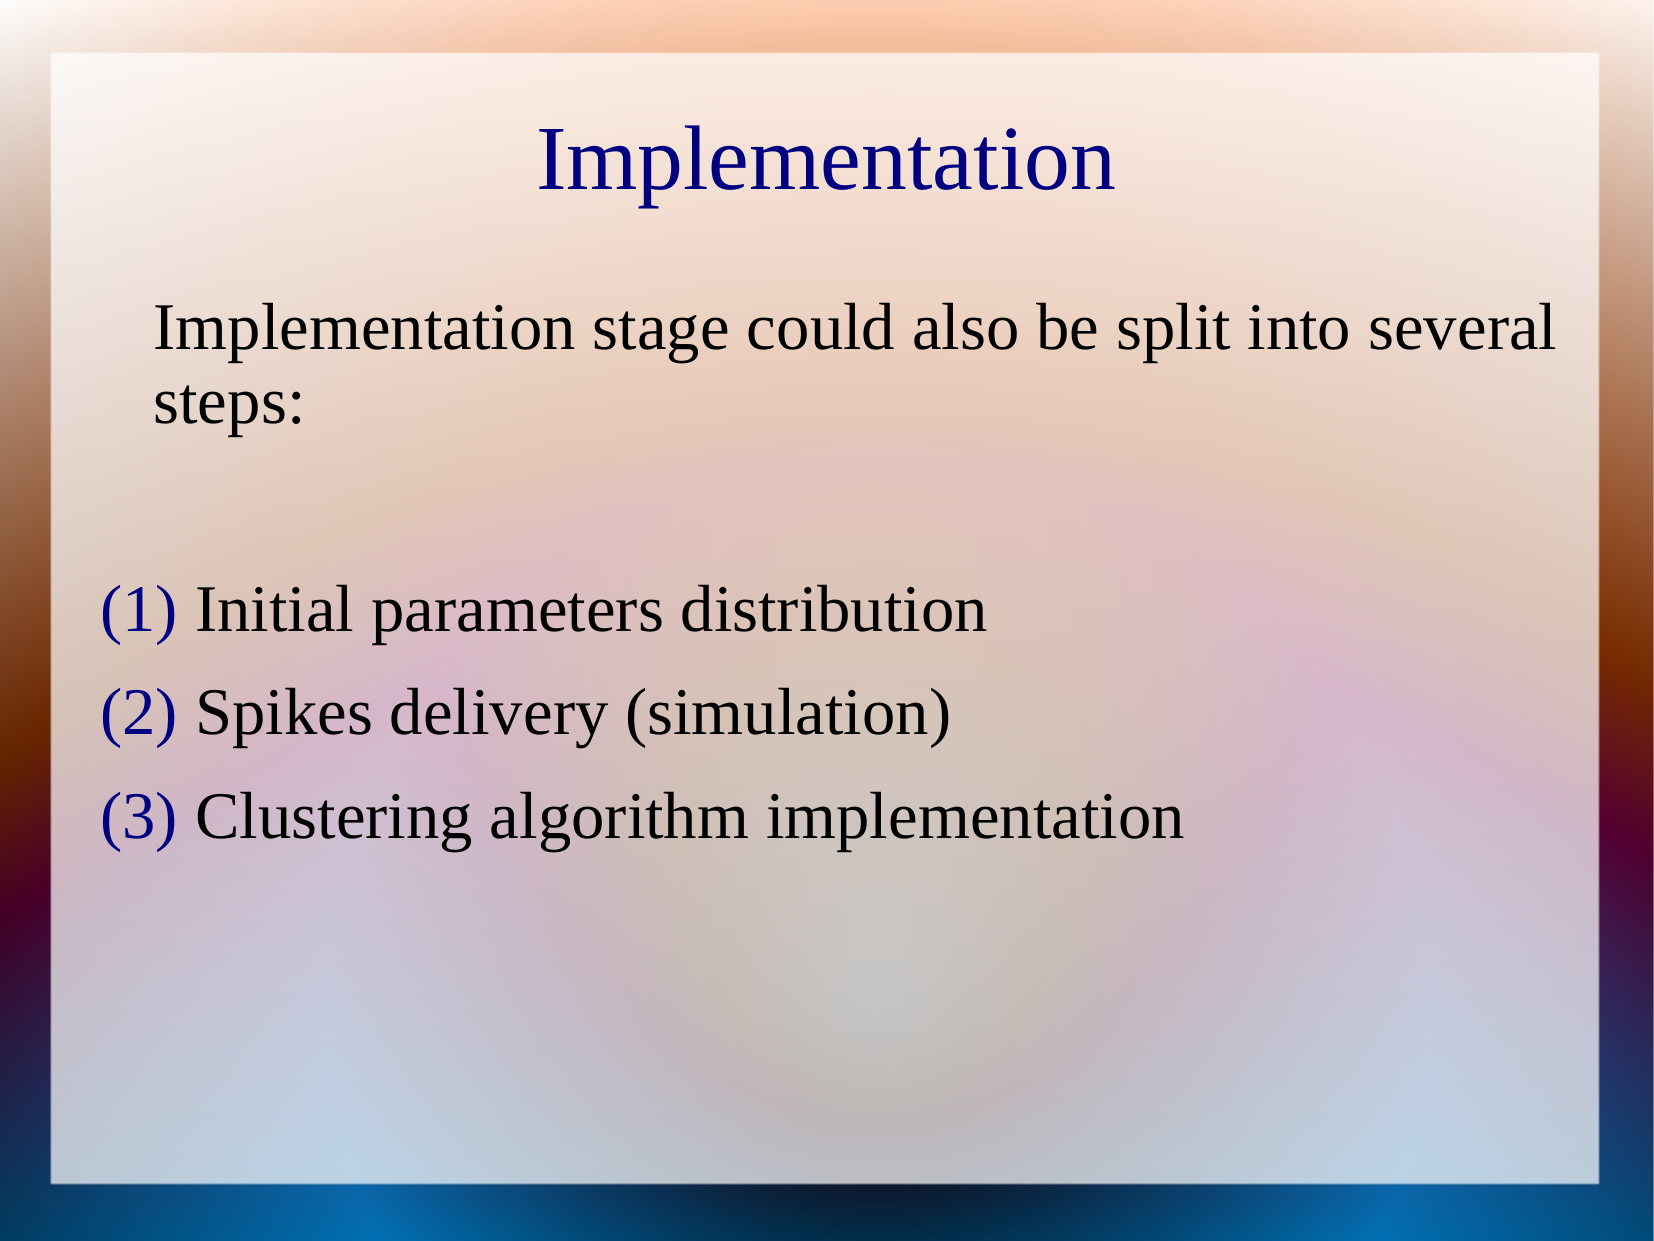

# Implementation
Implementation stage could also be split into several steps:
 Initial parameters distribution
 Spikes delivery (simulation)
 Clustering algorithm implementation